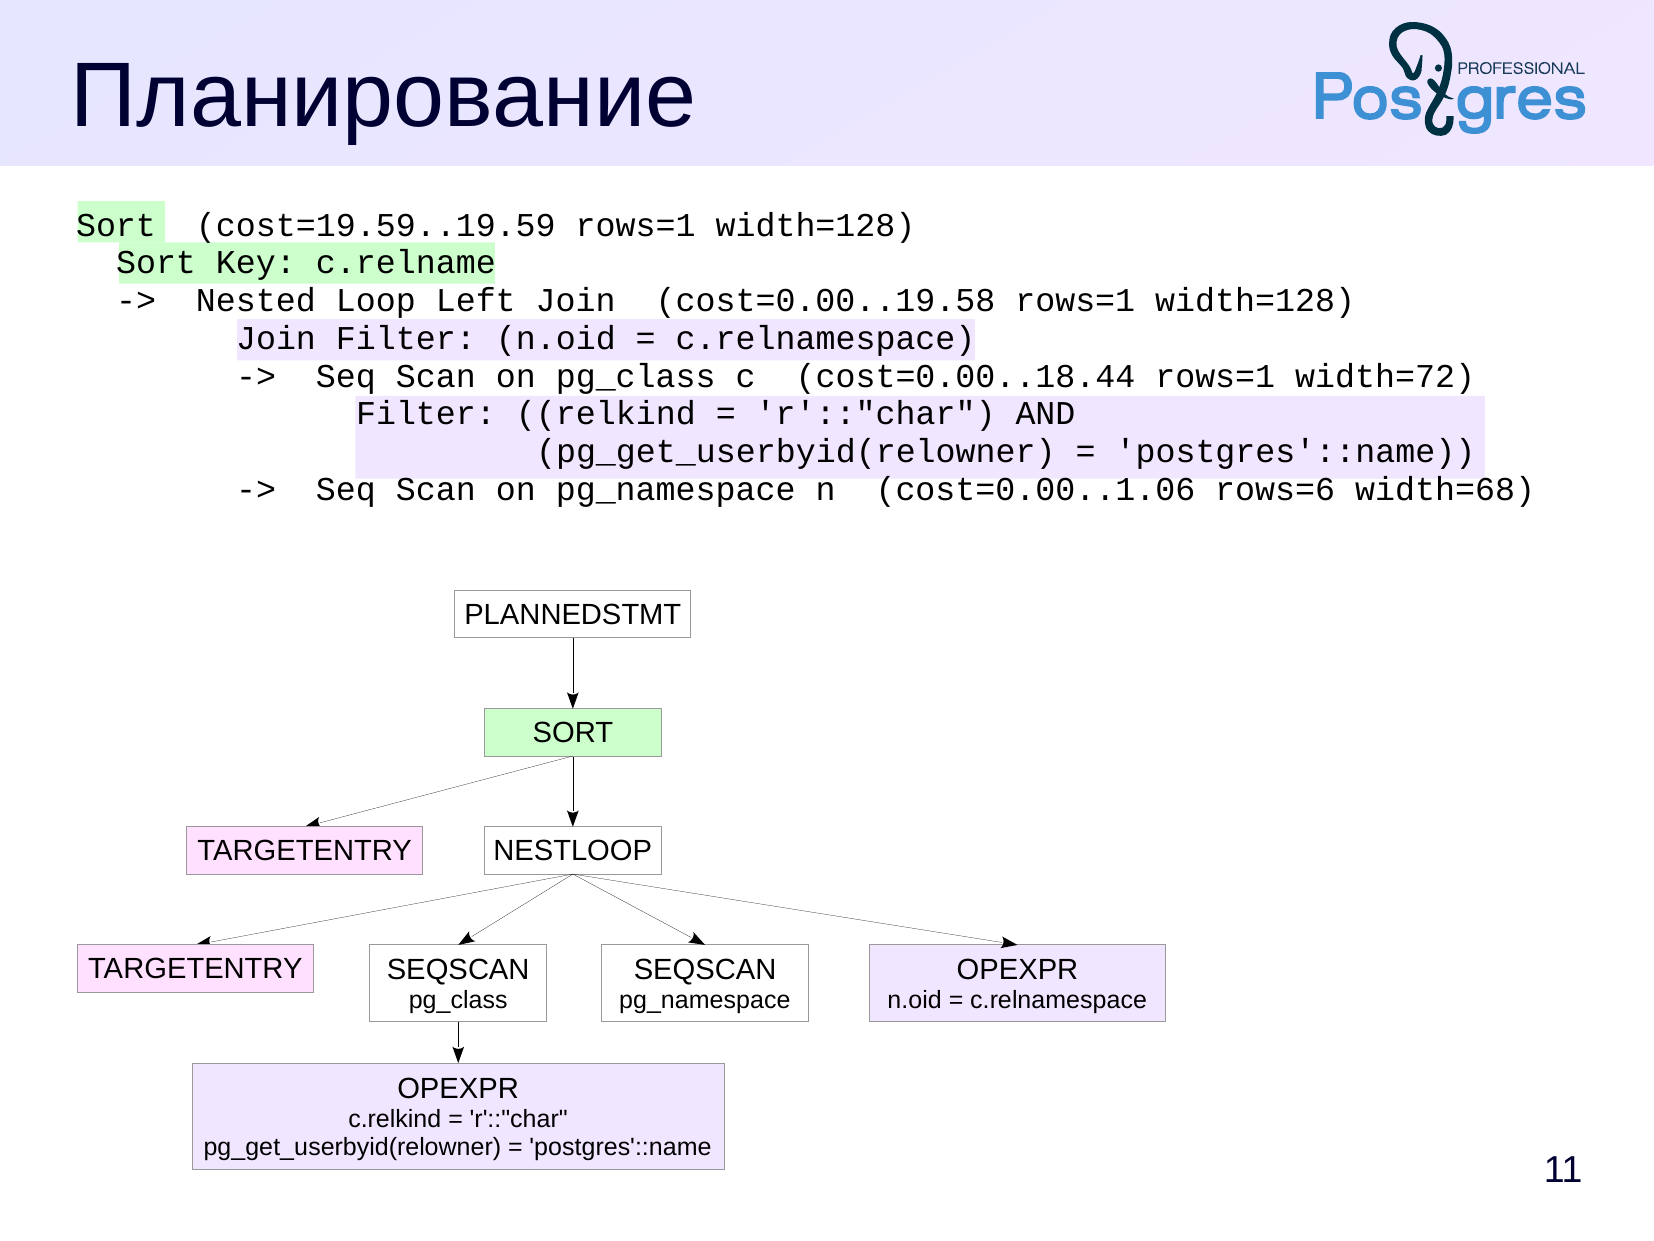

# Планирование
Sort (cost=19.59..19.59 rows=1 width=128)
 Sort Key: c.relname
 -> Nested Loop Left Join (cost=0.00..19.58 rows=1 width=128)
 Join Filter: (n.oid = c.relnamespace)
 -> Seq Scan on pg_class c (cost=0.00..18.44 rows=1 width=72)
 Filter: ((relkind = 'r'::"char") AND
 (pg_get_userbyid(relowner) = 'postgres'::name))
 -> Seq Scan on pg_namespace n (cost=0.00..1.06 rows=6 width=68)
PLANNEDSTMT
SORT
TARGETENTRY
NESTLOOP
TARGETENTRY
SEQSCAN
pg_class
SEQSCAN
pg_namespace
OPEXPR
n.oid = c.relnamespace
OPEXPR
c.relkind = 'r'::"char"
pg_get_userbyid(relowner) = 'postgres'::name